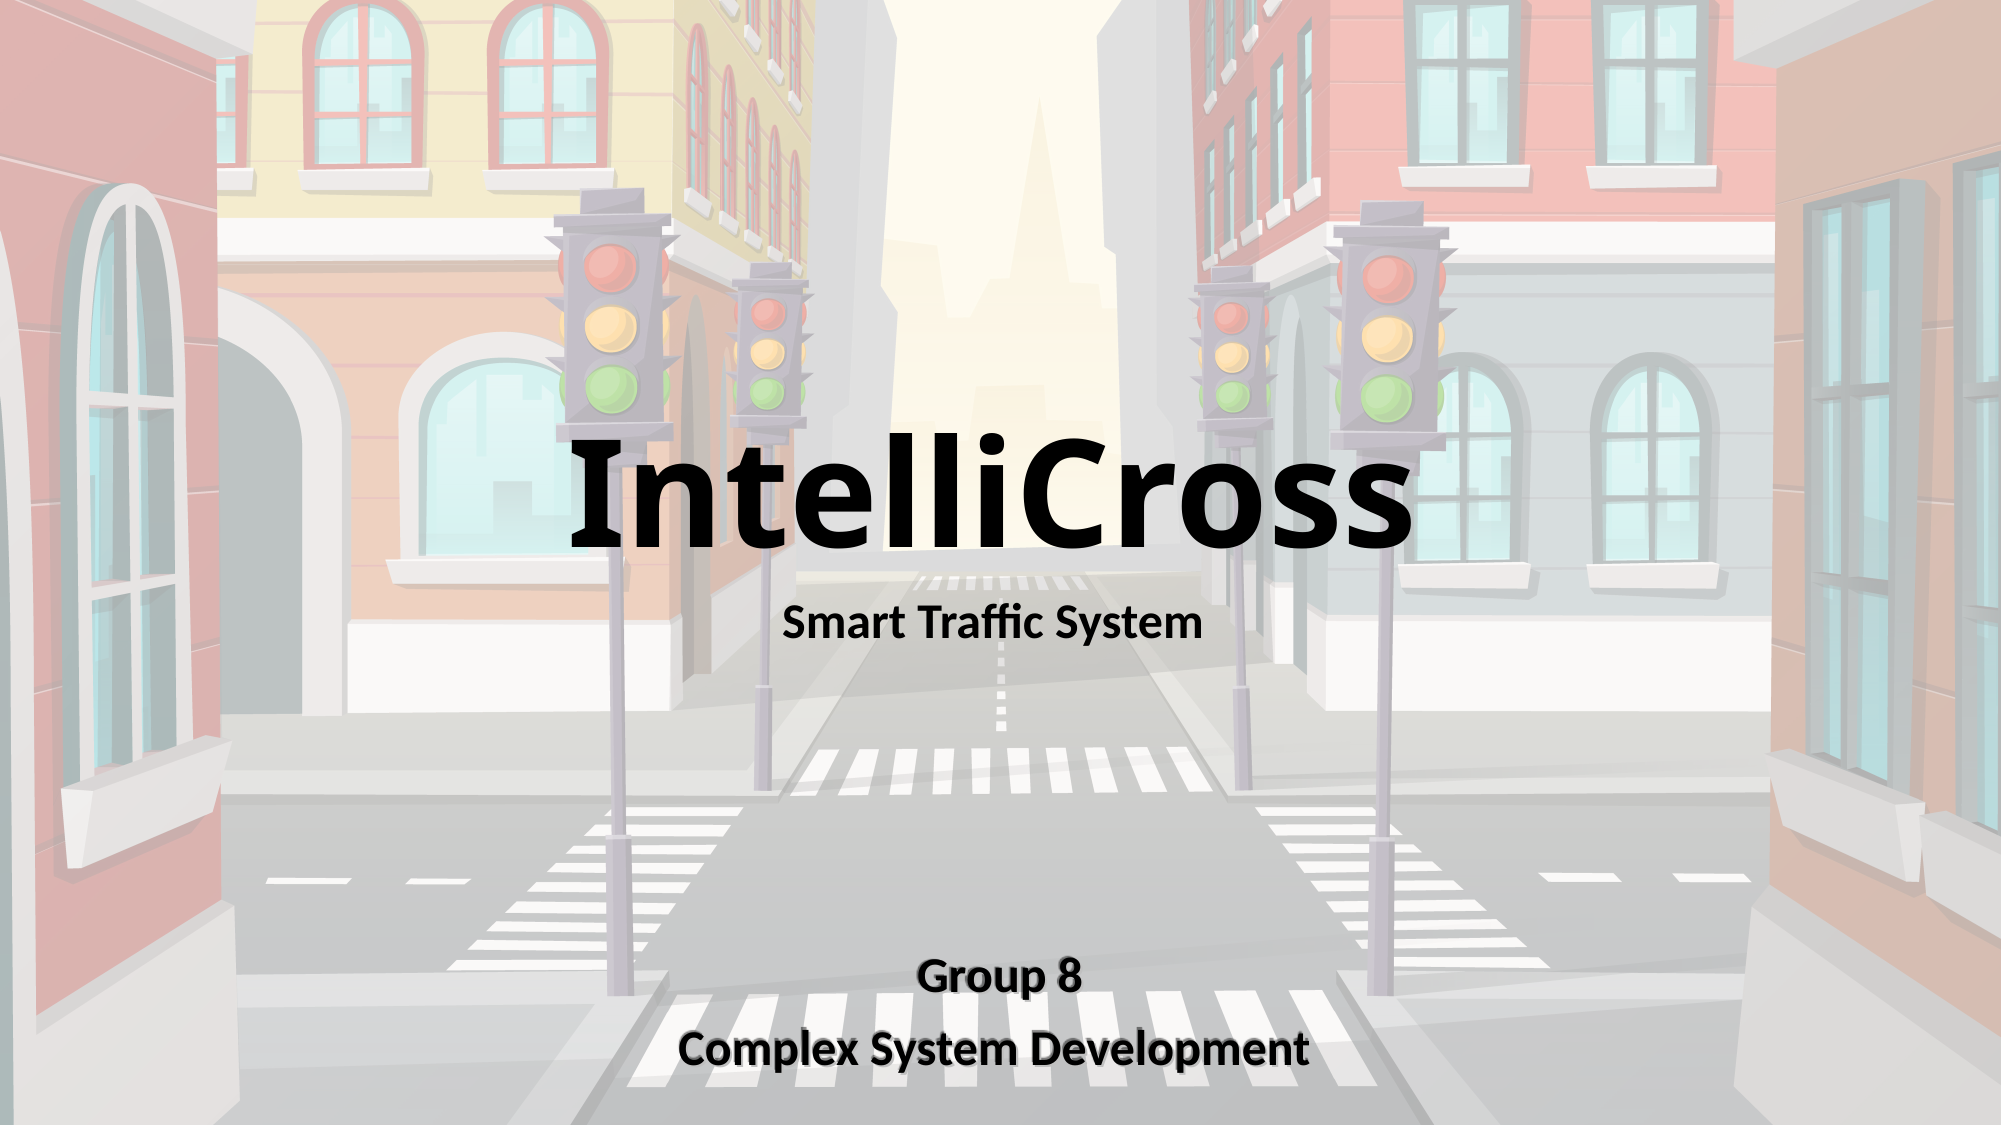

# IntelliCross
Smart Traffic System
Group 8
Complex System Development